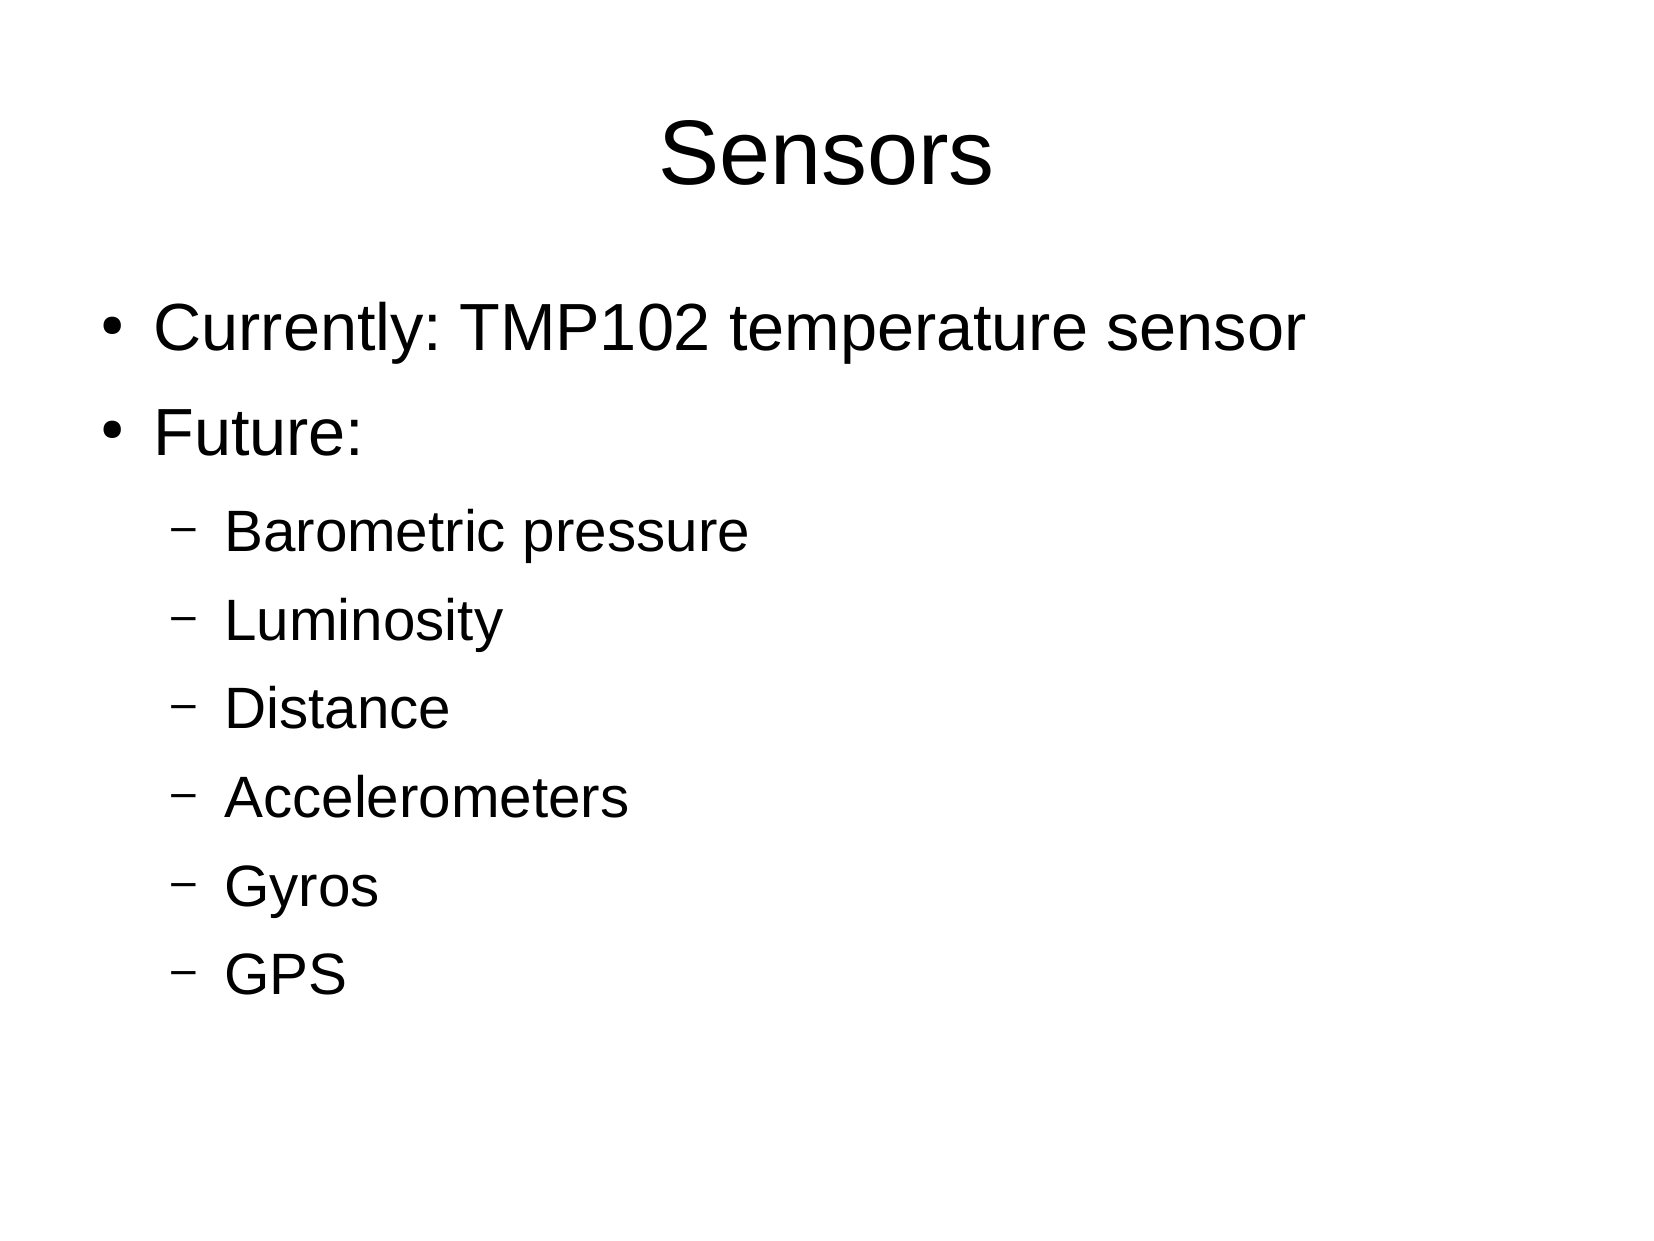

# Sensors
Currently: TMP102 temperature sensor
Future:
Barometric pressure
Luminosity
Distance
Accelerometers
Gyros
GPS